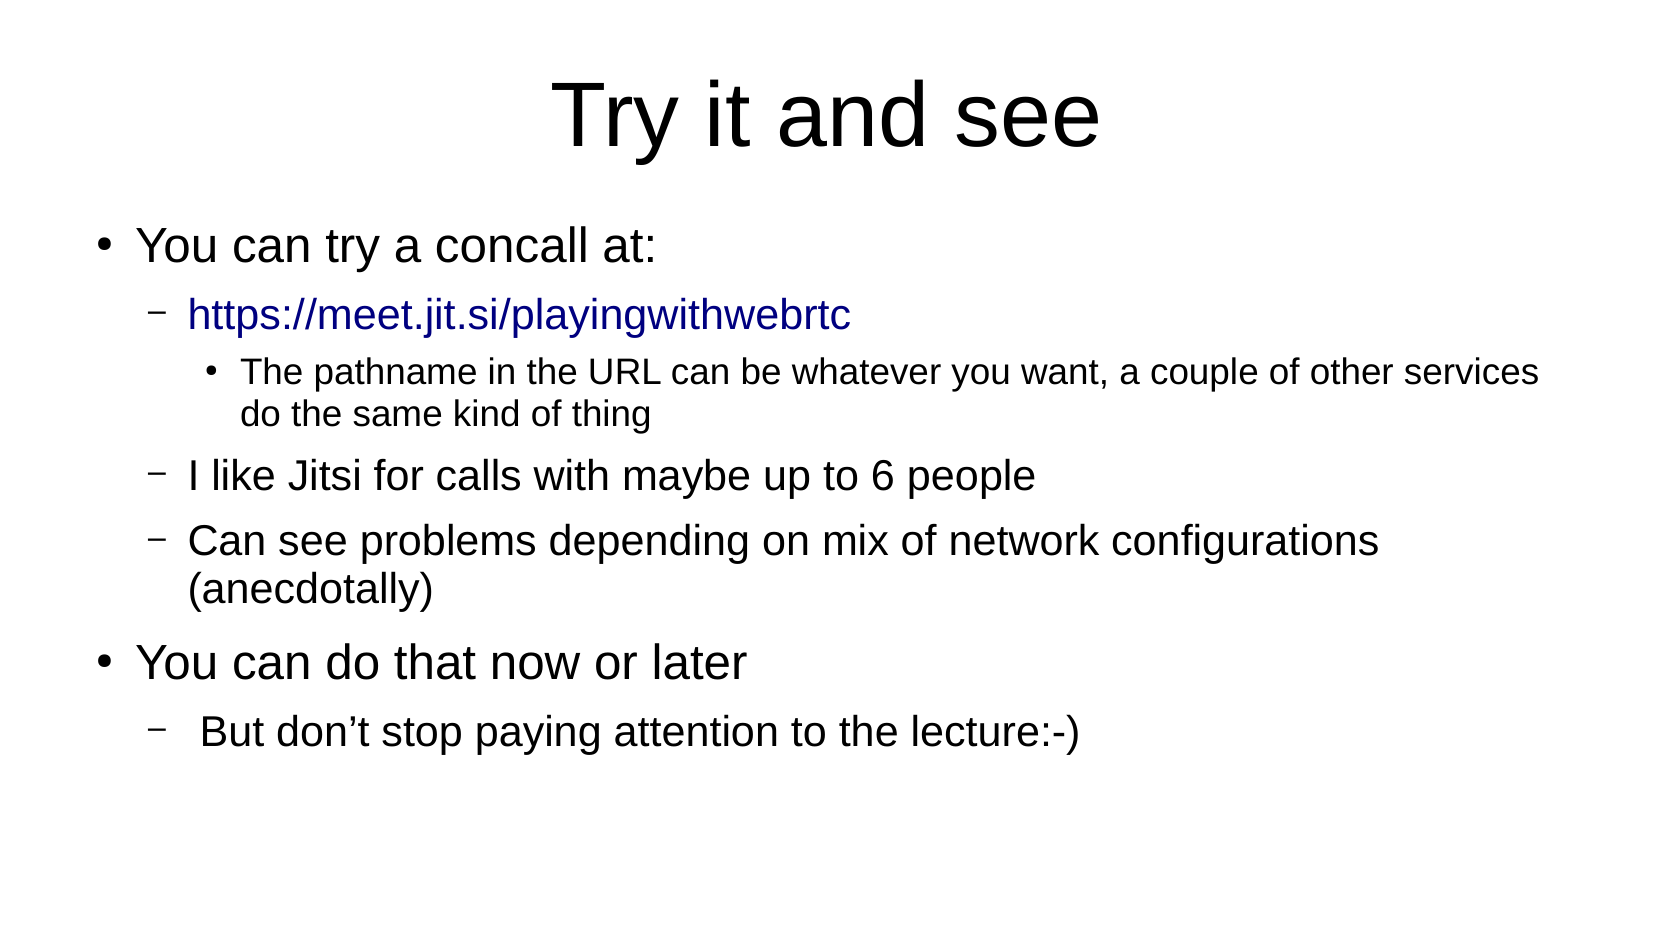

# Try it and see
You can try a concall at:
https://meet.jit.si/playingwithwebrtc
The pathname in the URL can be whatever you want, a couple of other services do the same kind of thing
I like Jitsi for calls with maybe up to 6 people
Can see problems depending on mix of network configurations (anecdotally)
You can do that now or later
 But don’t stop paying attention to the lecture:-)